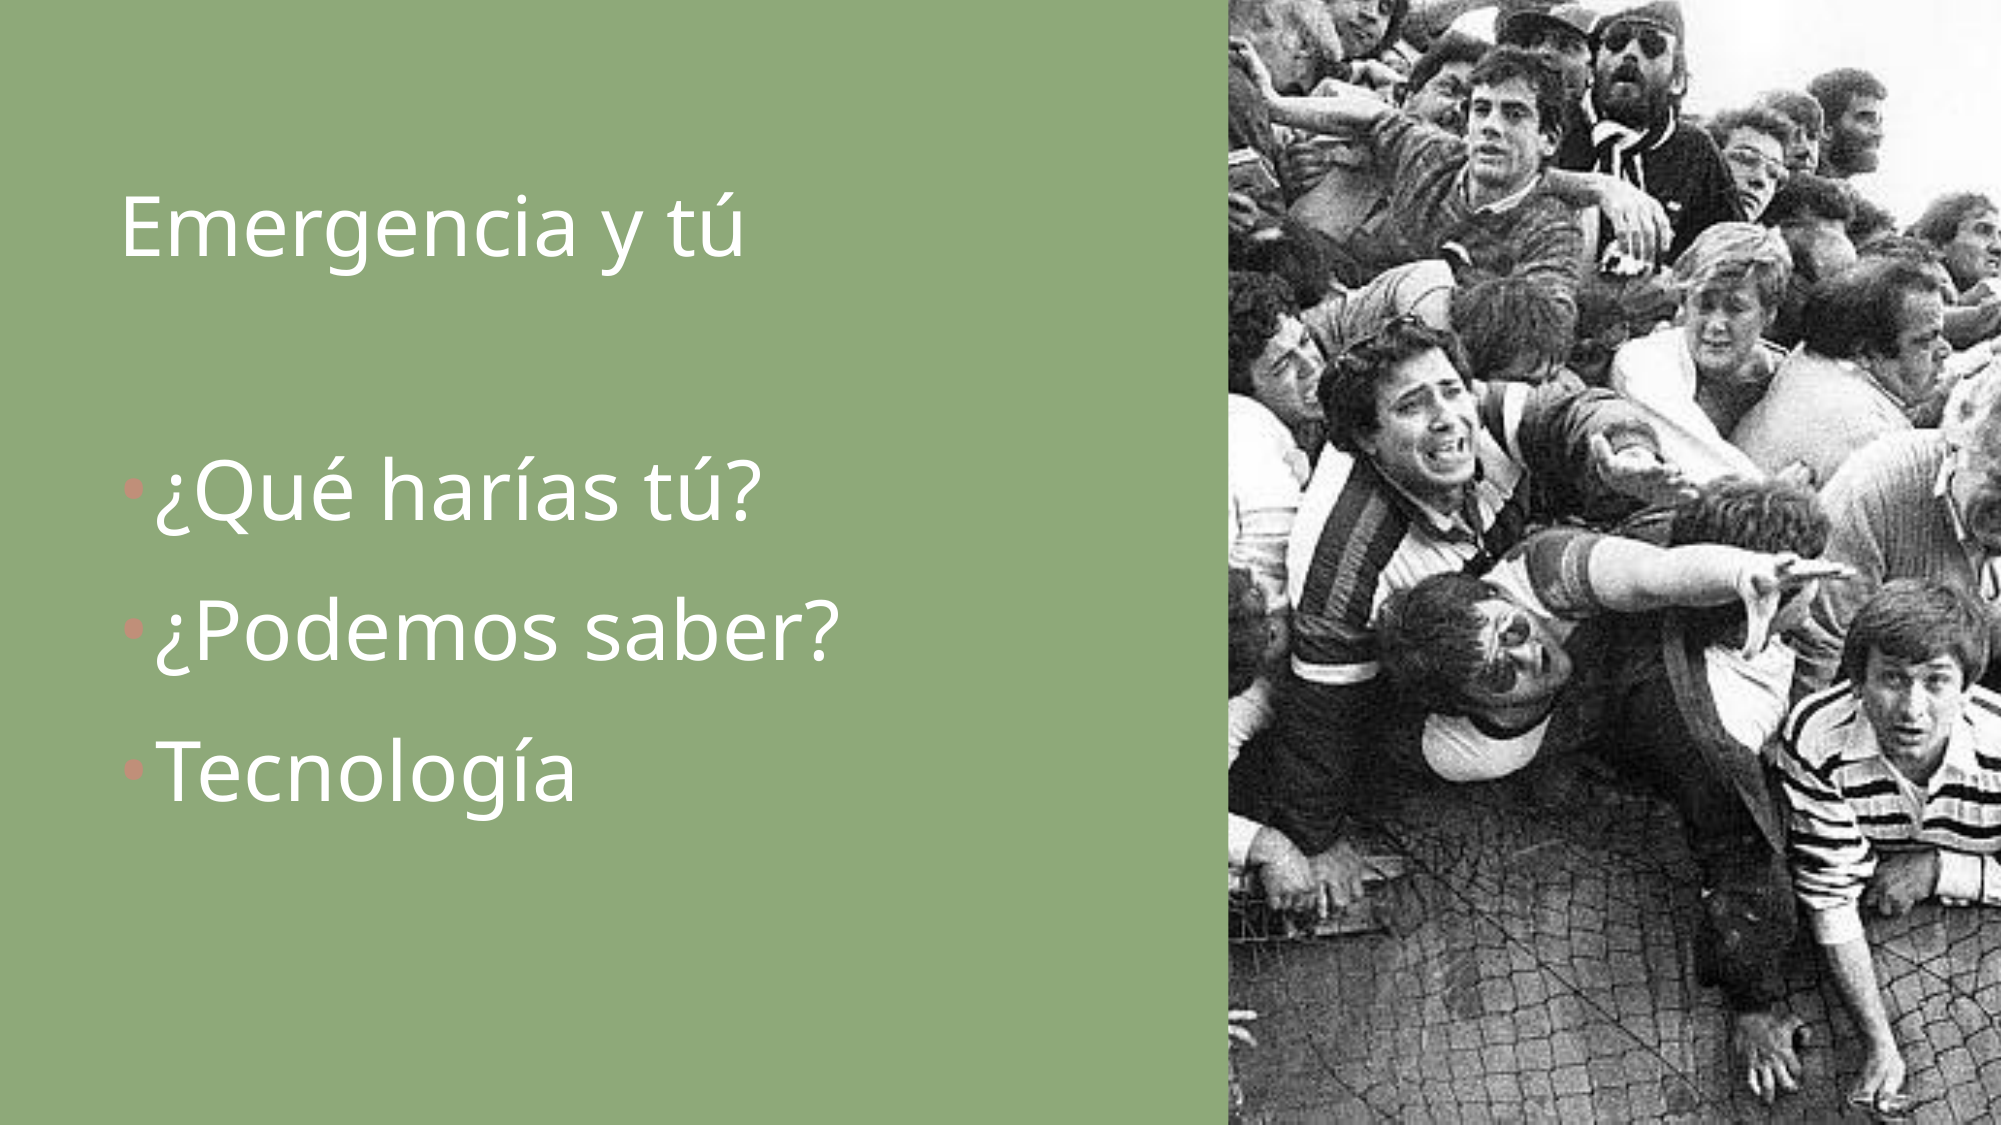

# Emergencia y tú
¿Qué harías tú?
¿Podemos saber?
Tecnología